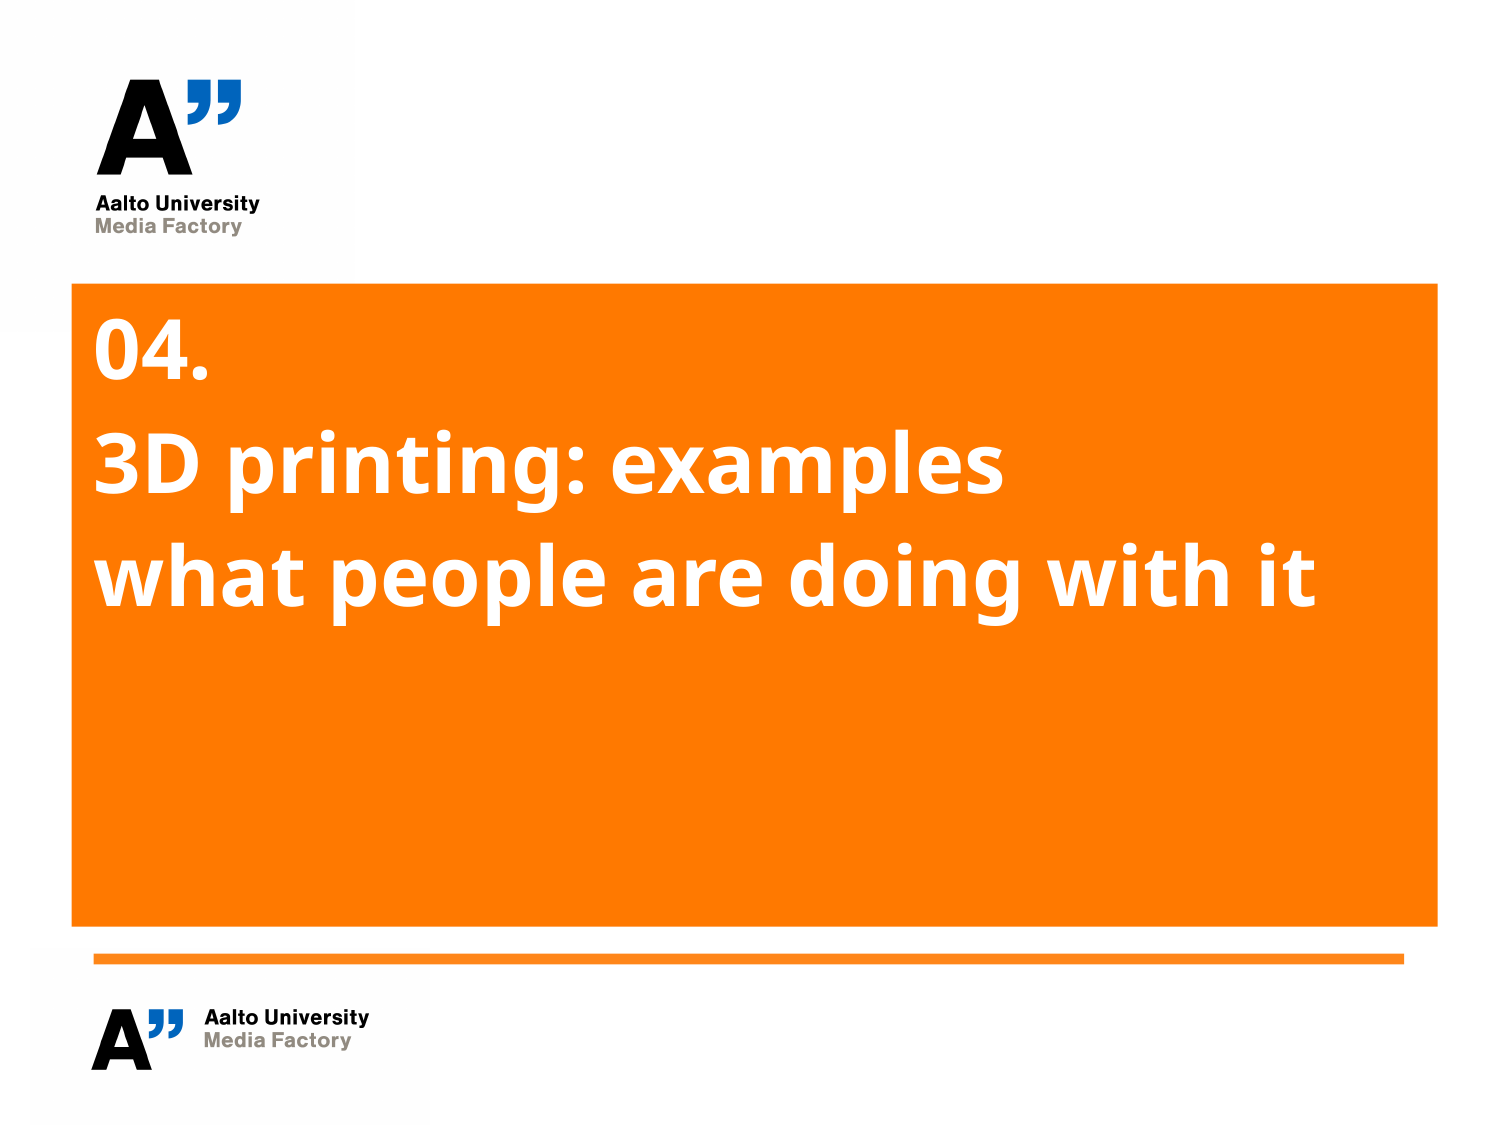

#
04.
3D printing: examples
what people are doing with it